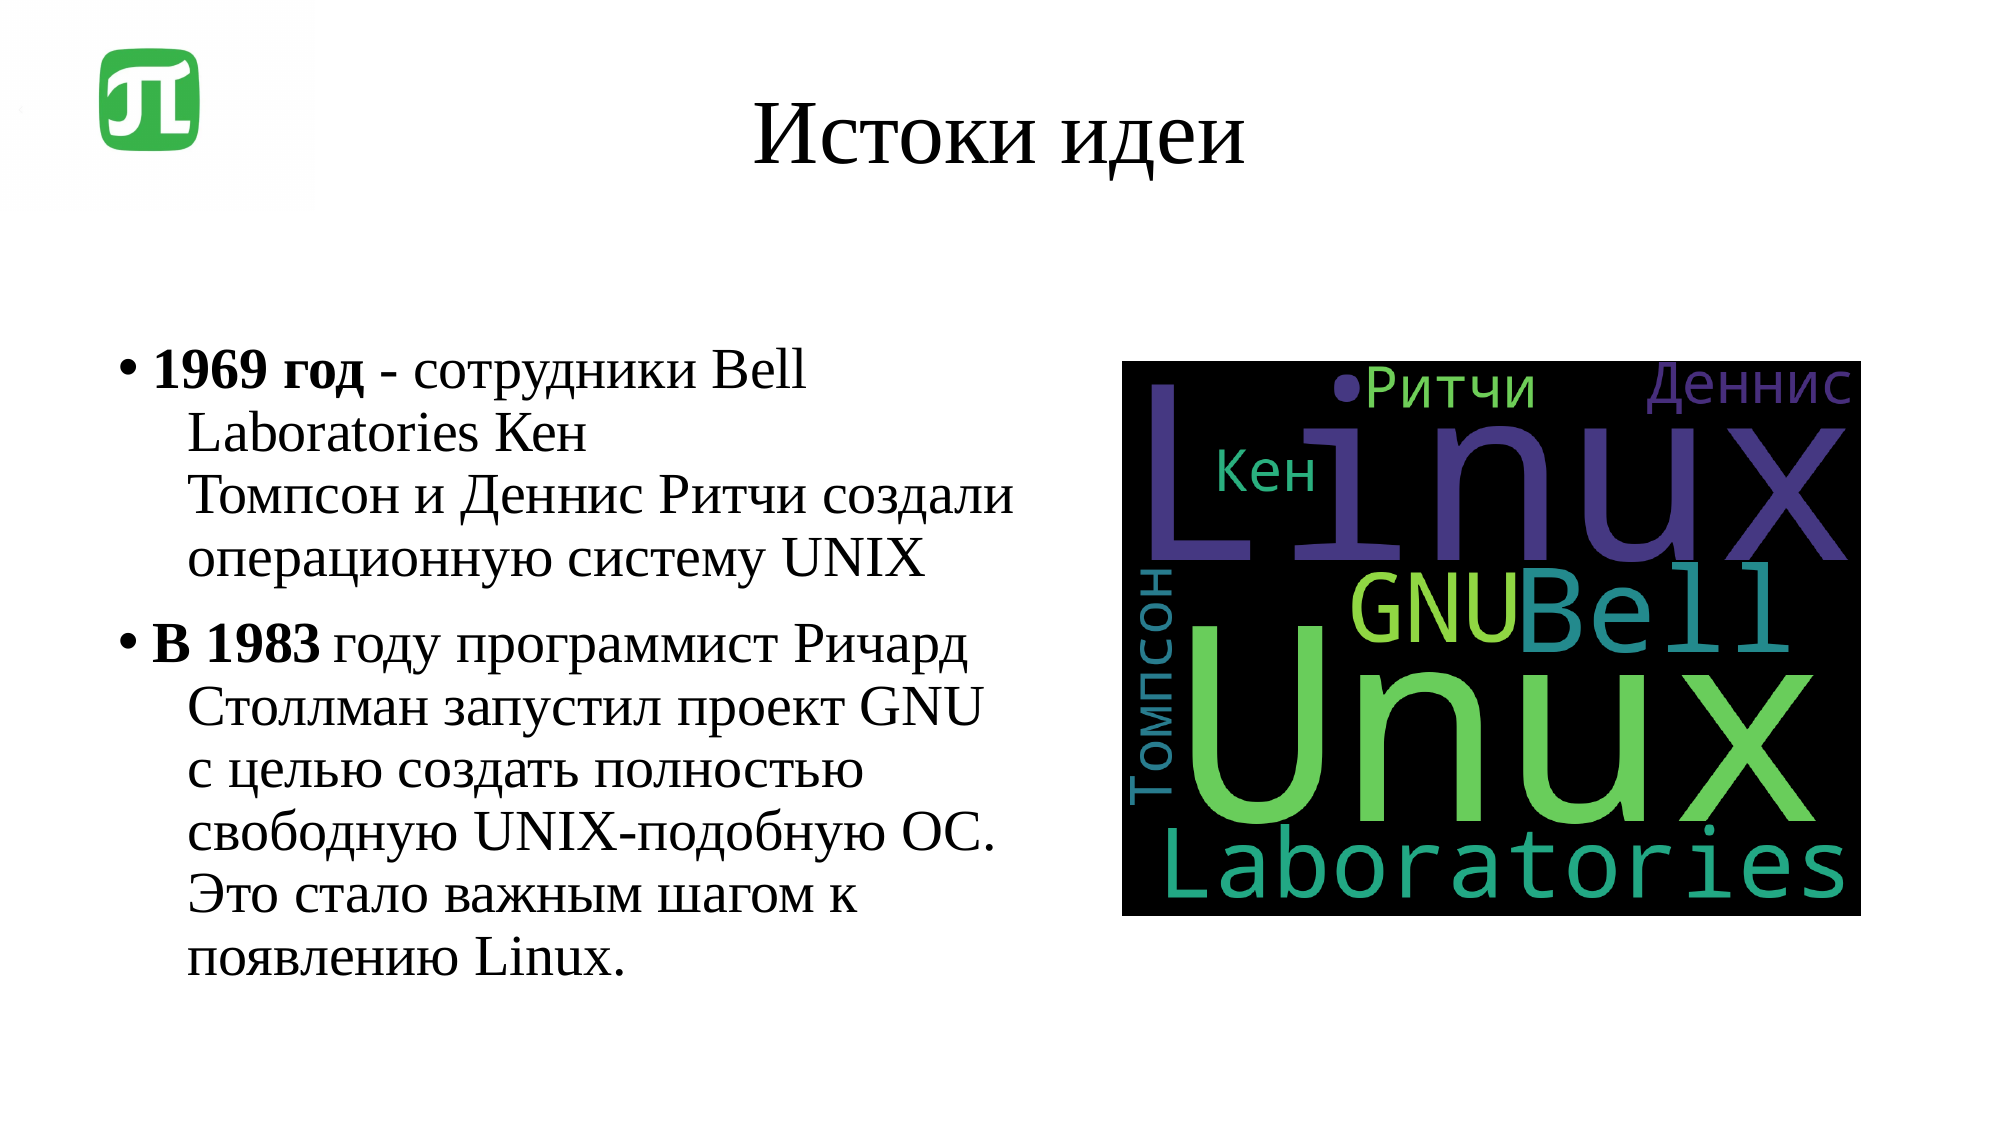

# Истоки идеи
1969 год - сотрудники Bell Laboratories Кен Томпсон и Деннис Ритчи создали операционную систему UNIX
В 1983 году программист Ричард Столлман запустил проект GNU с целью создать полностью свободную UNIX‑подобную ОС. Это стало важным шагом к появлению Linux.